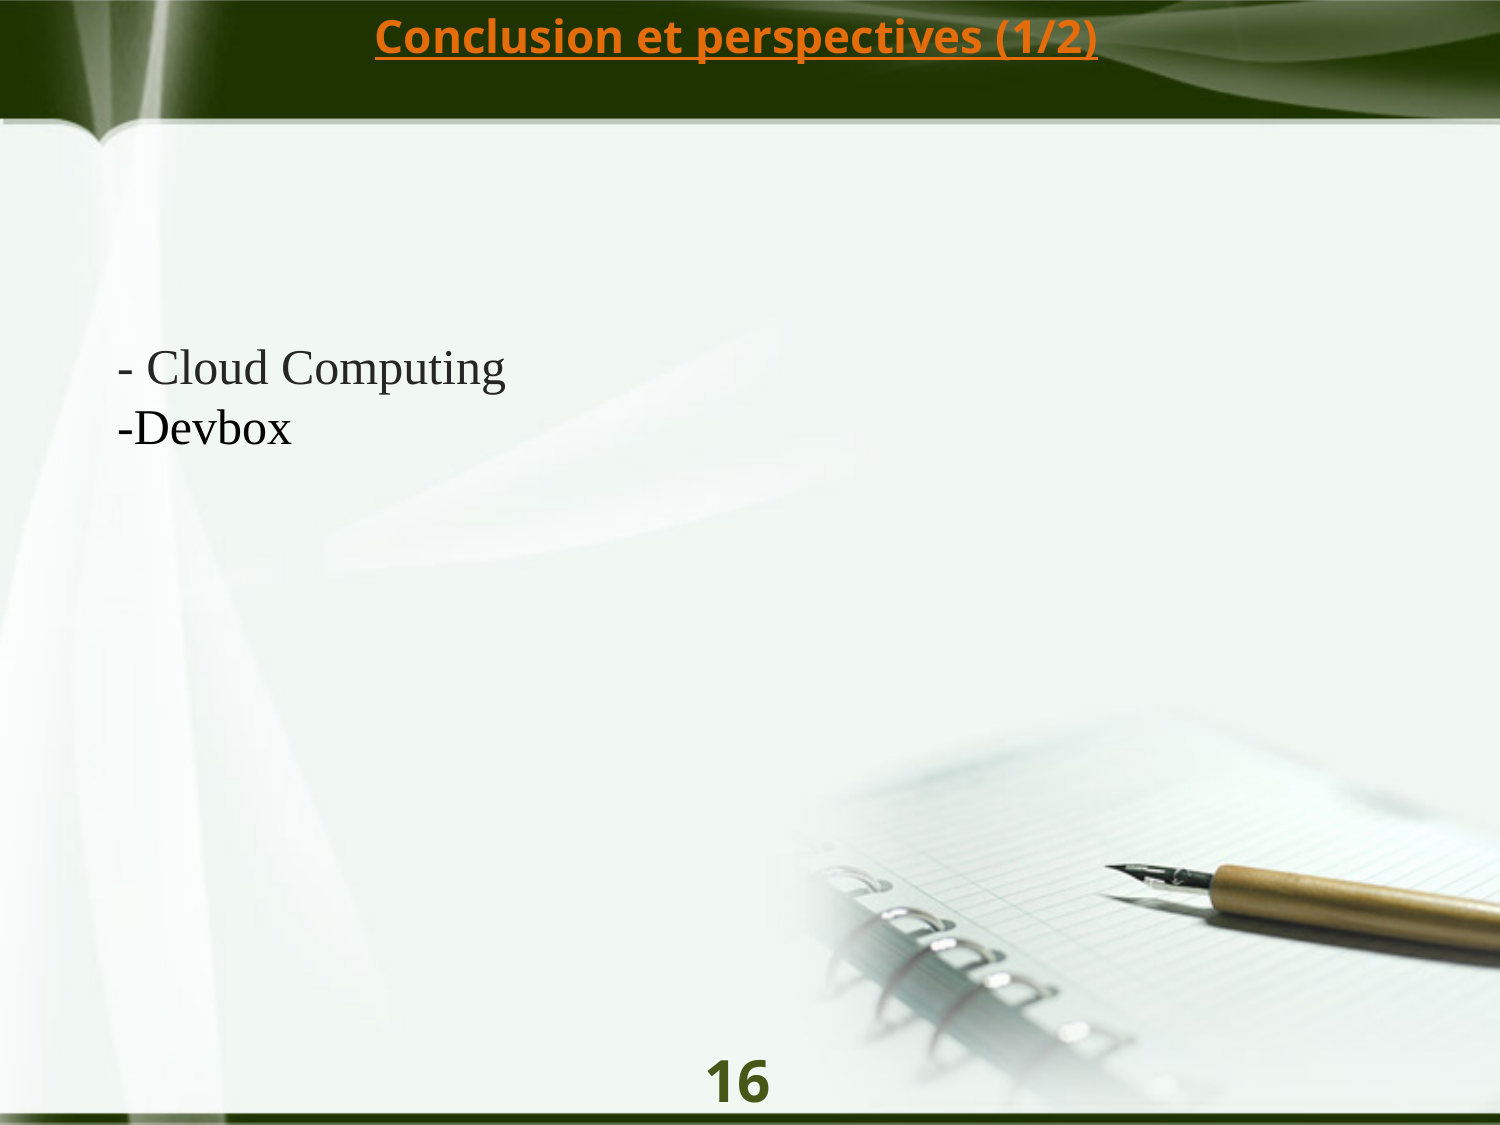

Conclusion et perspectives (1/2)
- Cloud Computing
-Devbox
16